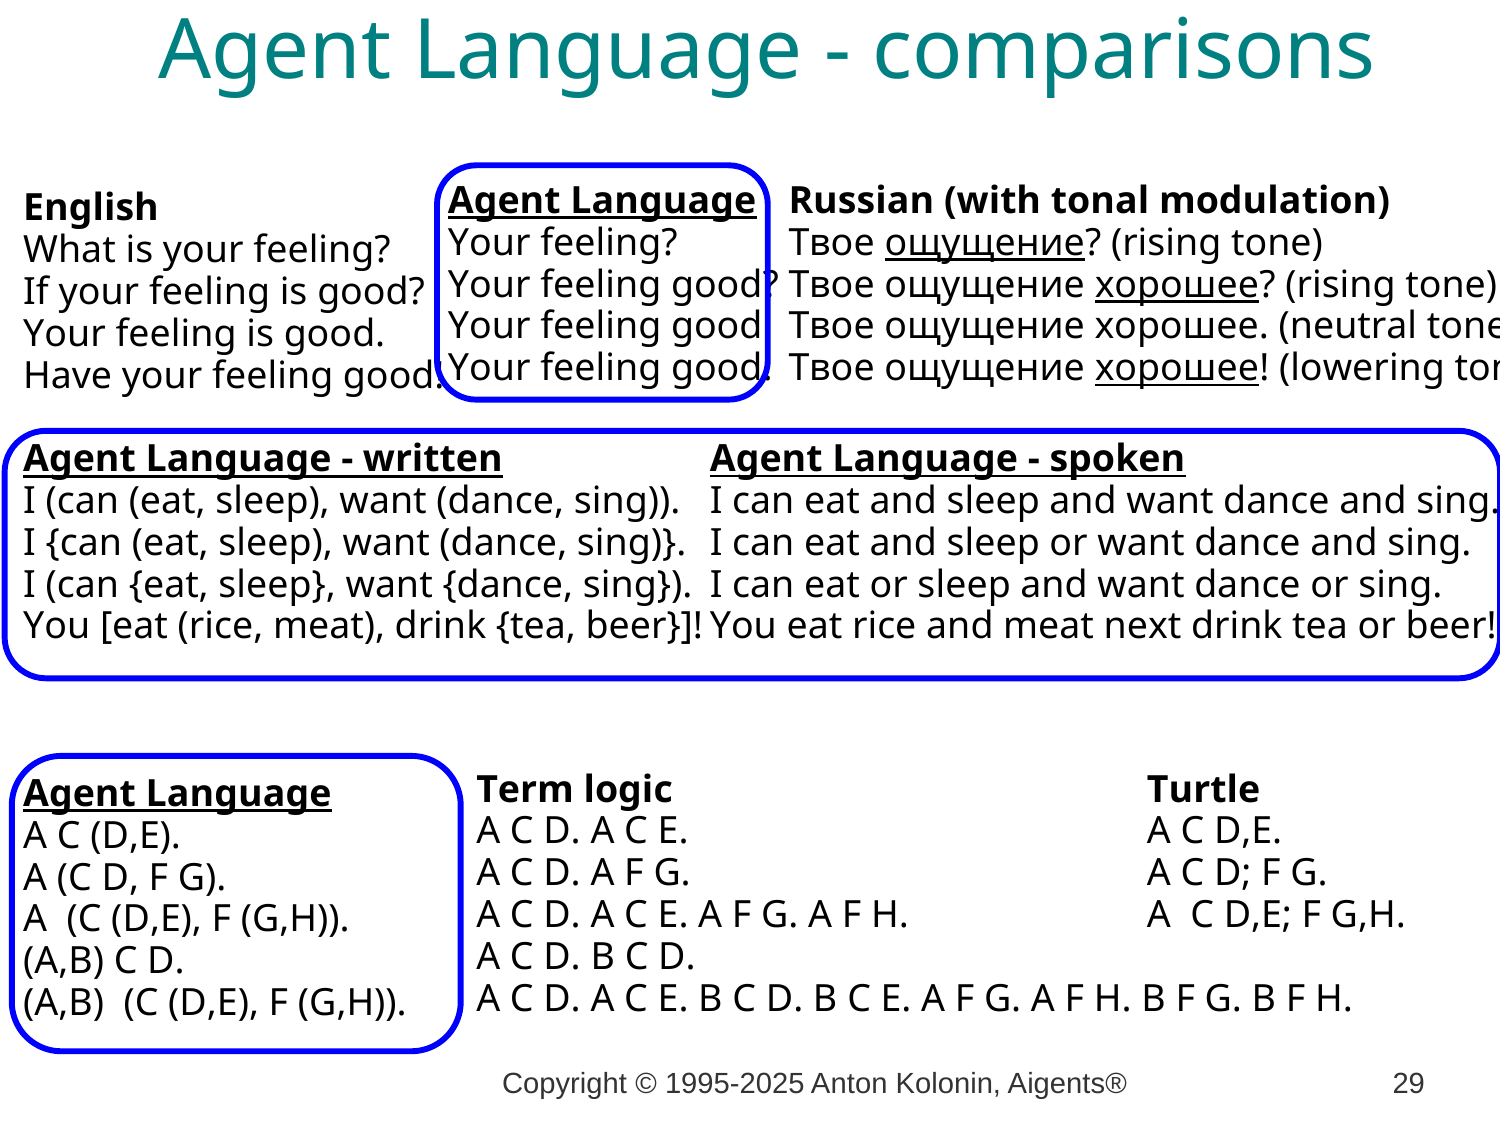

Agent Language - comparisons
English
What is your feeling?
If your feeling is good?
Your feeling is good.
Have your feeling good!
Agent Language - written
I (can (eat, sleep), want (dance, sing)).
I {can (eat, sleep), want (dance, sing)}.
I (can {eat, sleep}, want {dance, sing}).
You [eat (rice, meat), drink {tea, beer}]!
Agent Language
A C (D,E).
A (C D, F G).
A (C (D,E), F (G,H)).
(A,B) C D.
(A,B) (C (D,E), F (G,H)).
Agent Language
Your feeling?
Your feeling good?
Your feeling good.
Your feeling good!
Russian (with tonal modulation)
Твое ощущение? (rising tone)
Твое ощущение хорошее? (rising tone)
Твое ощущение хорошее. (neutral tone)
Твое ощущение хорошее! (lowering tone)
Agent Language - spoken
I can eat and sleep and want dance and sing.
I can eat and sleep or want dance and sing.
I can eat or sleep and want dance or sing.
You eat rice and meat next drink tea or beer!
Term logic
A C D. A C E.
A C D. A F G.
A C D. A C E. A F G. A F H.
A C D. B C D.
A C D. A C E. B C D. B C E. A F G. A F H. B F G. B F H.
Turtle
A C D,E.
A C D; F G.
A C D,E; F G,H.
Copyright © 1995-2025 Anton Kolonin, Aigents®
29